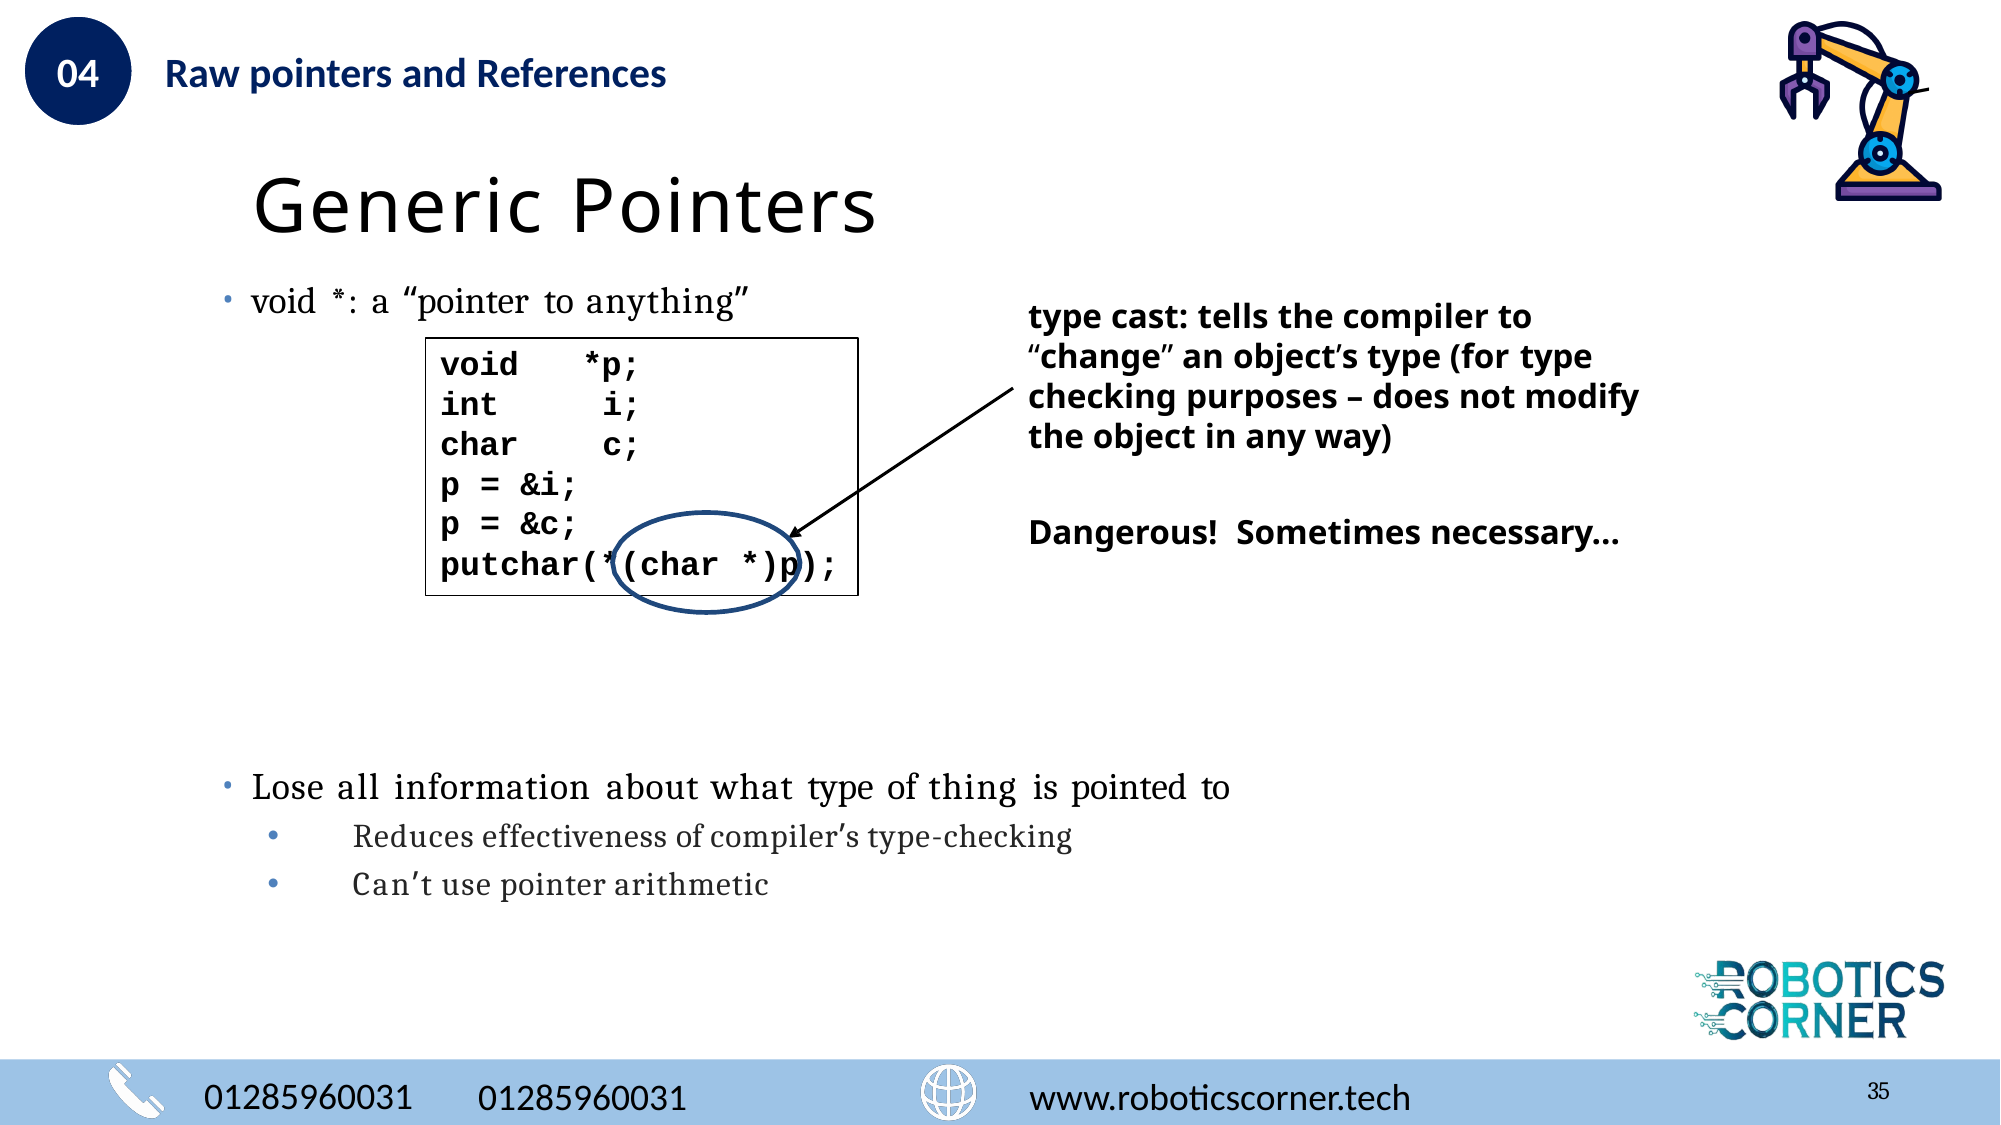

04
Raw pointers and References
# Generic Pointers
\
void *: a “pointer to anything”
type cast: tells the compiler to
“change” an object’s type (for type checking purposes – does not modify the object in any way)
void	*p;
int	i;
char	c;
p = &i; p = &c;
Dangerous! Sometimes necessary…
putchar(*(char *)p);
Lose all information about what type of thing is pointed to
🞄	Reduces effectiveness of compiler’s type-checking
🞄	Can’t use pointer arithmetic